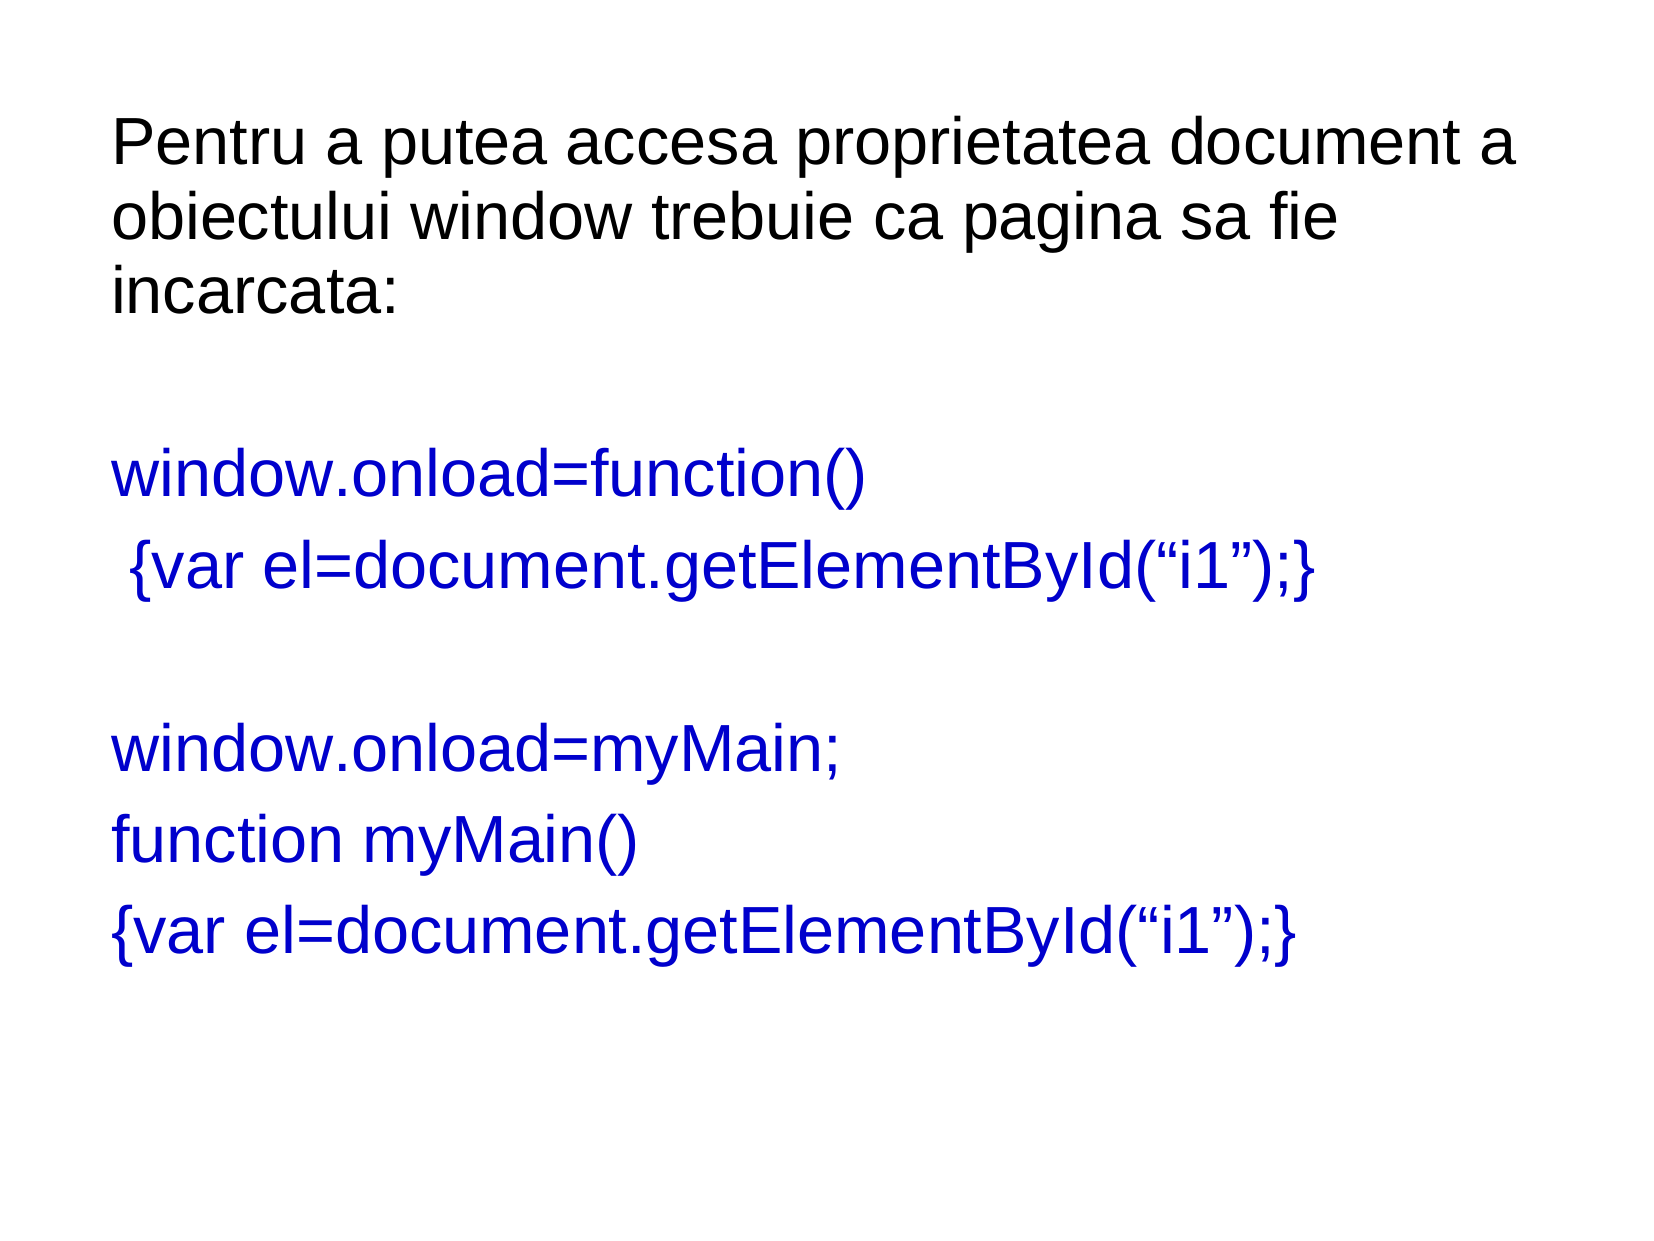

Pentru a putea accesa proprietatea document a obiectului window trebuie ca pagina sa fie incarcata:
window.onload=function()
 {var el=document.getElementById(“i1”);}
window.onload=myMain;
function myMain()
{var el=document.getElementById(“i1”);}